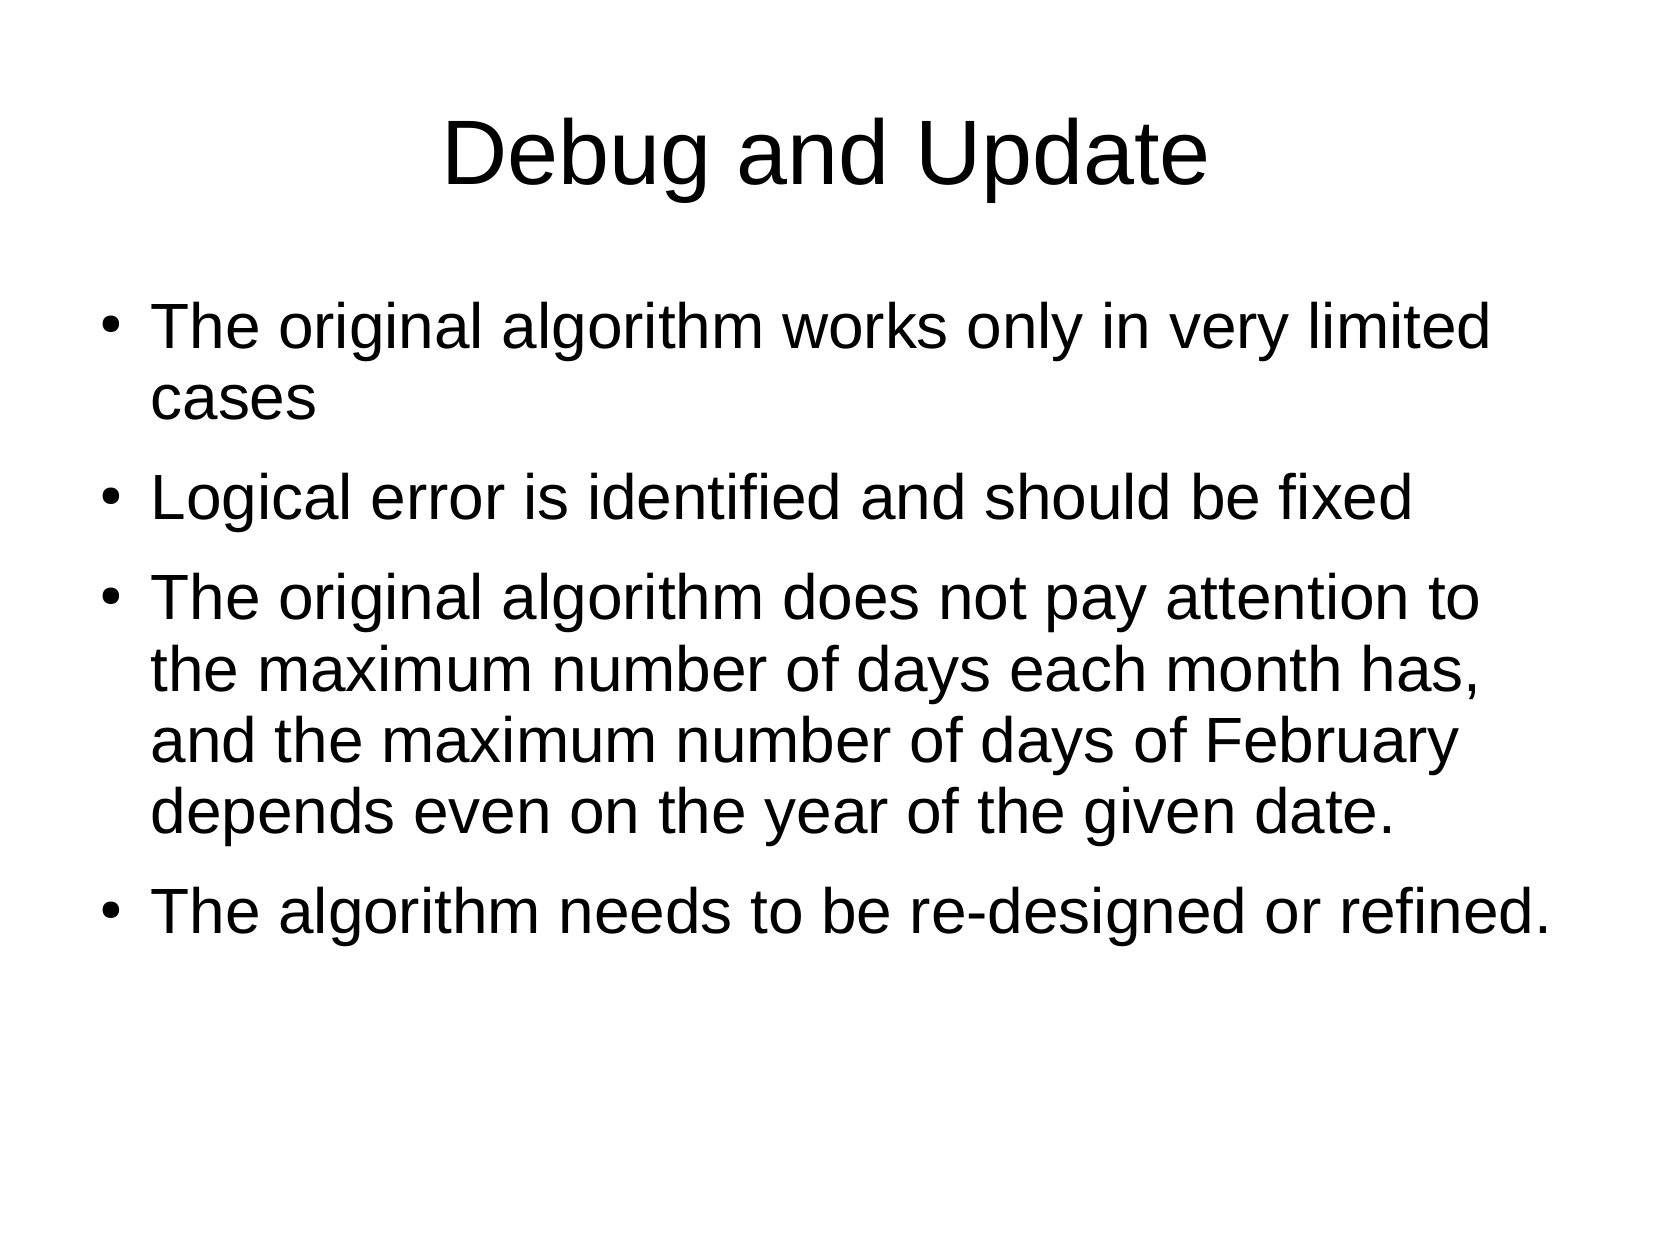

# Debug and Update
The original algorithm works only in very limited cases
Logical error is identified and should be fixed
The original algorithm does not pay attention to the maximum number of days each month has, and the maximum number of days of February depends even on the year of the given date.
The algorithm needs to be re-designed or refined.